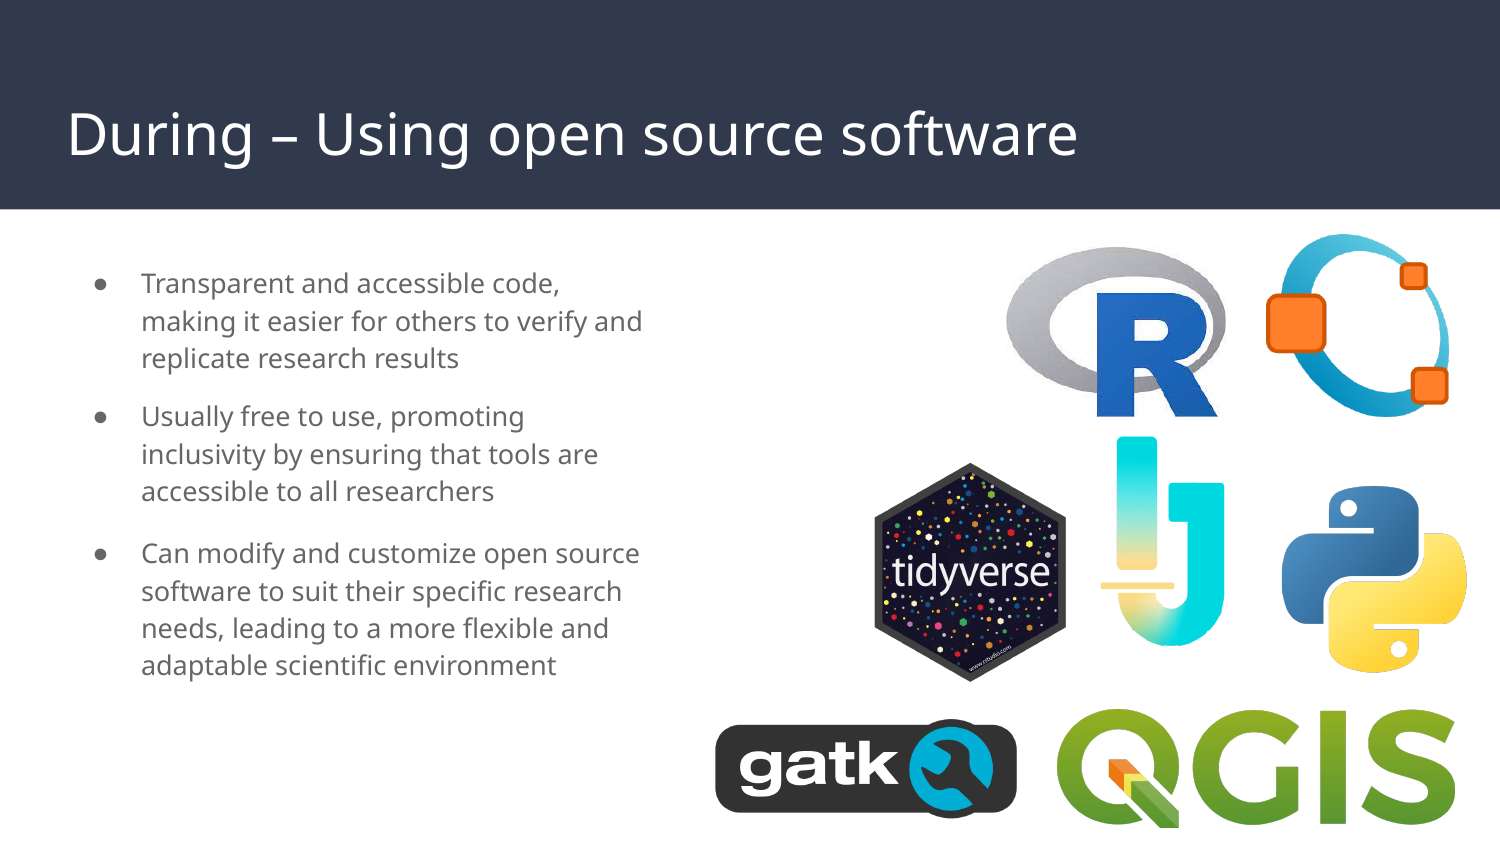

During – Using open source software
# Transparent and accessible code, making it easier for others to verify and replicate research results
Usually free to use, promoting inclusivity by ensuring that tools are accessible to all researchers
Can modify and customize open source software to suit their specific research needs, leading to a more flexible and adaptable scientific environment